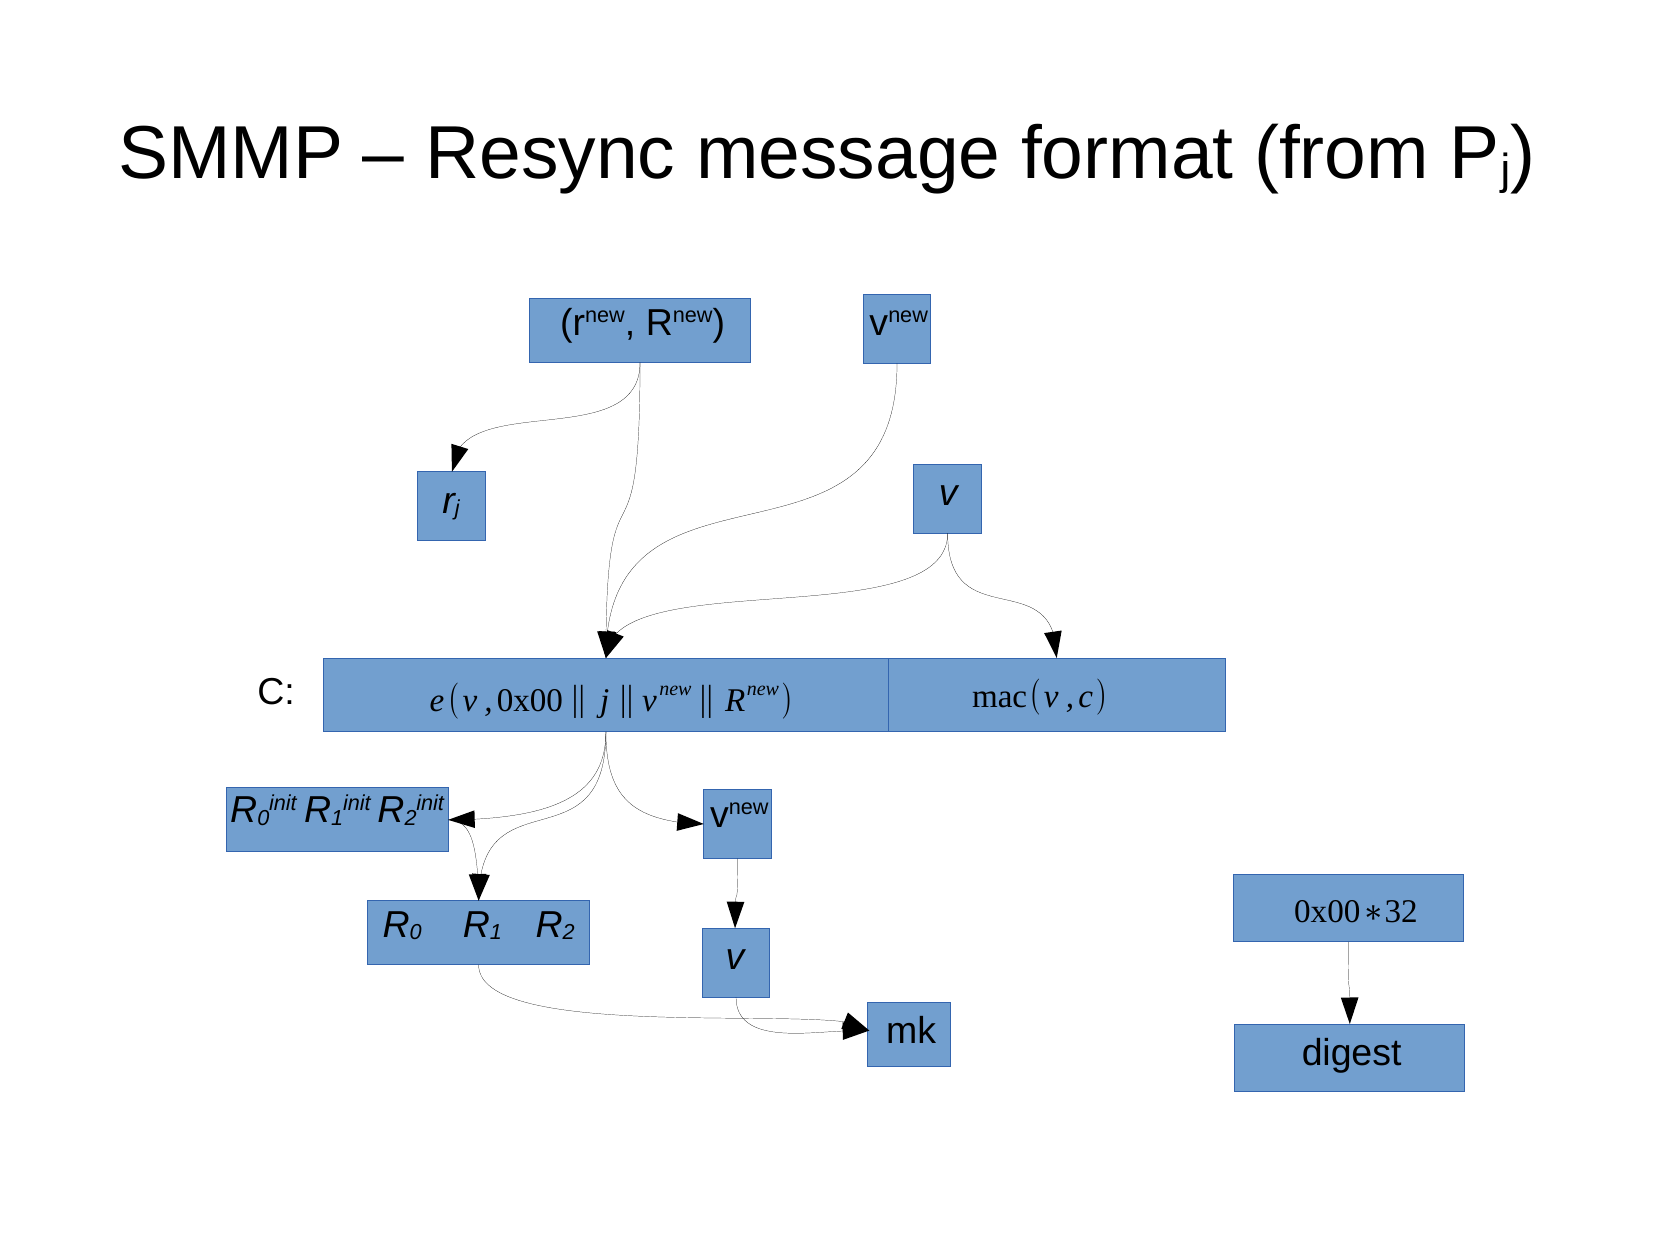

# SMMP – Resync message format (from Pj)
(rnew, Rnew)
vnew
v
rj
C:
R0init
R1init
R2init
vnew
R0
R1
R2
v
mk
digest